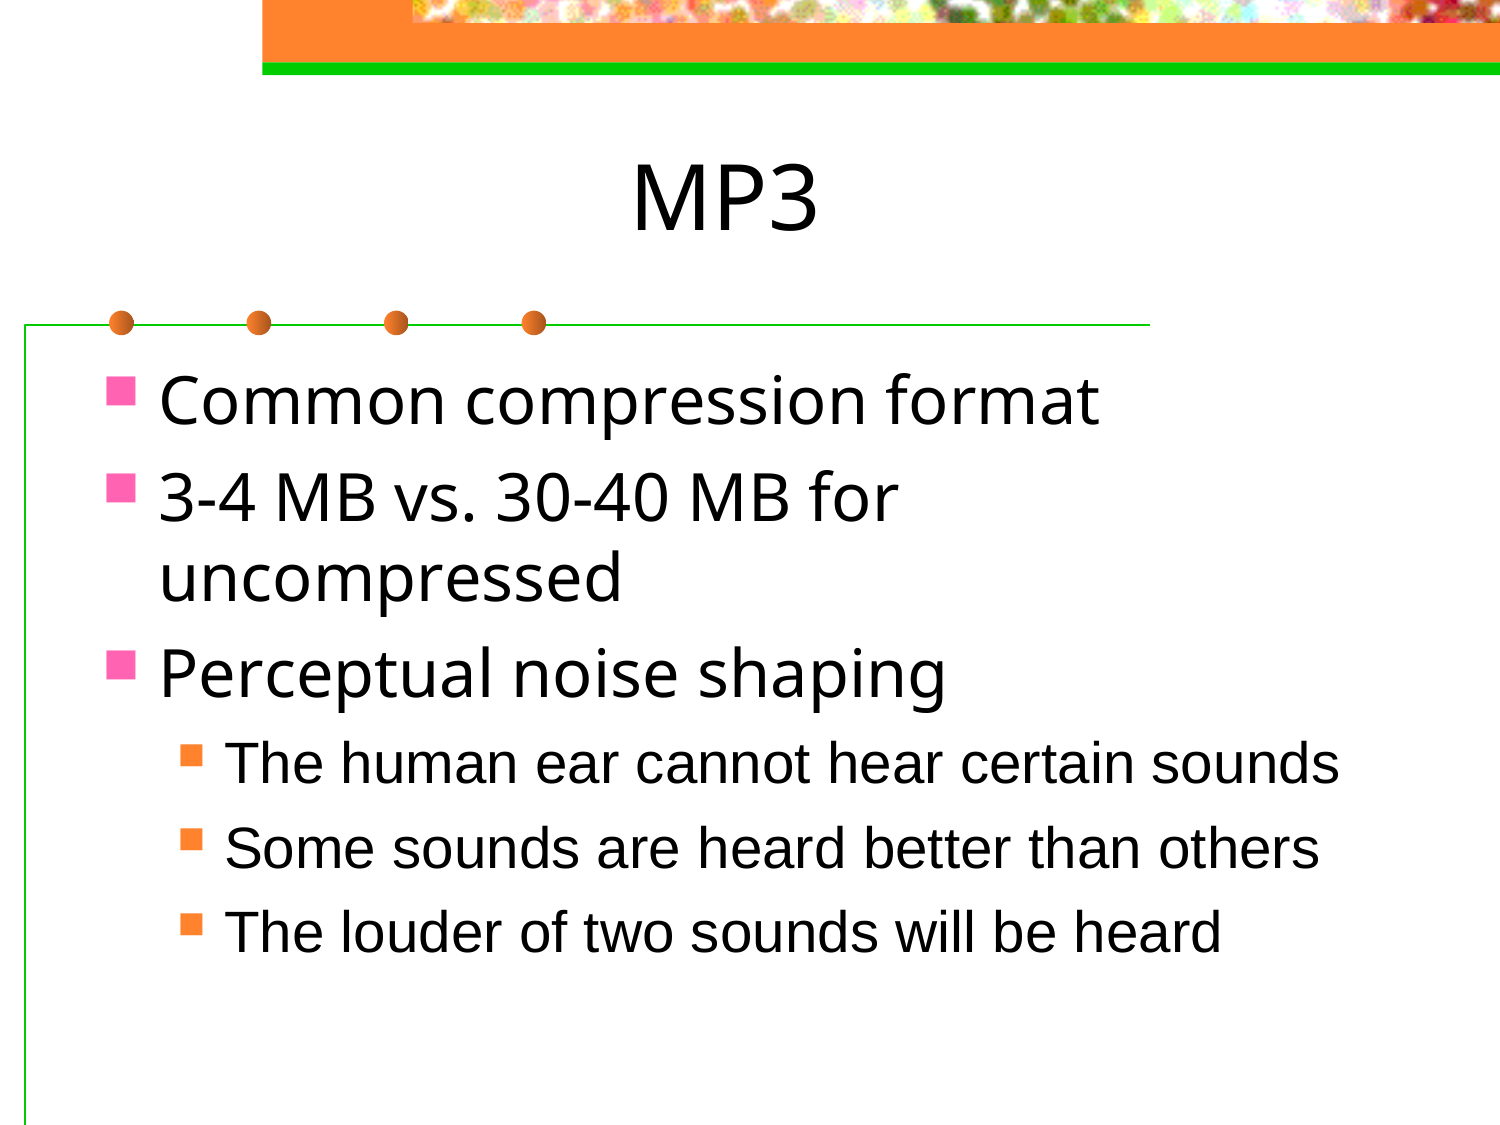

# MP3
Common compression format
3-4 MB vs. 30-40 MB for uncompressed
Perceptual noise shaping
The human ear cannot hear certain sounds
Some sounds are heard better than others
The louder of two sounds will be heard